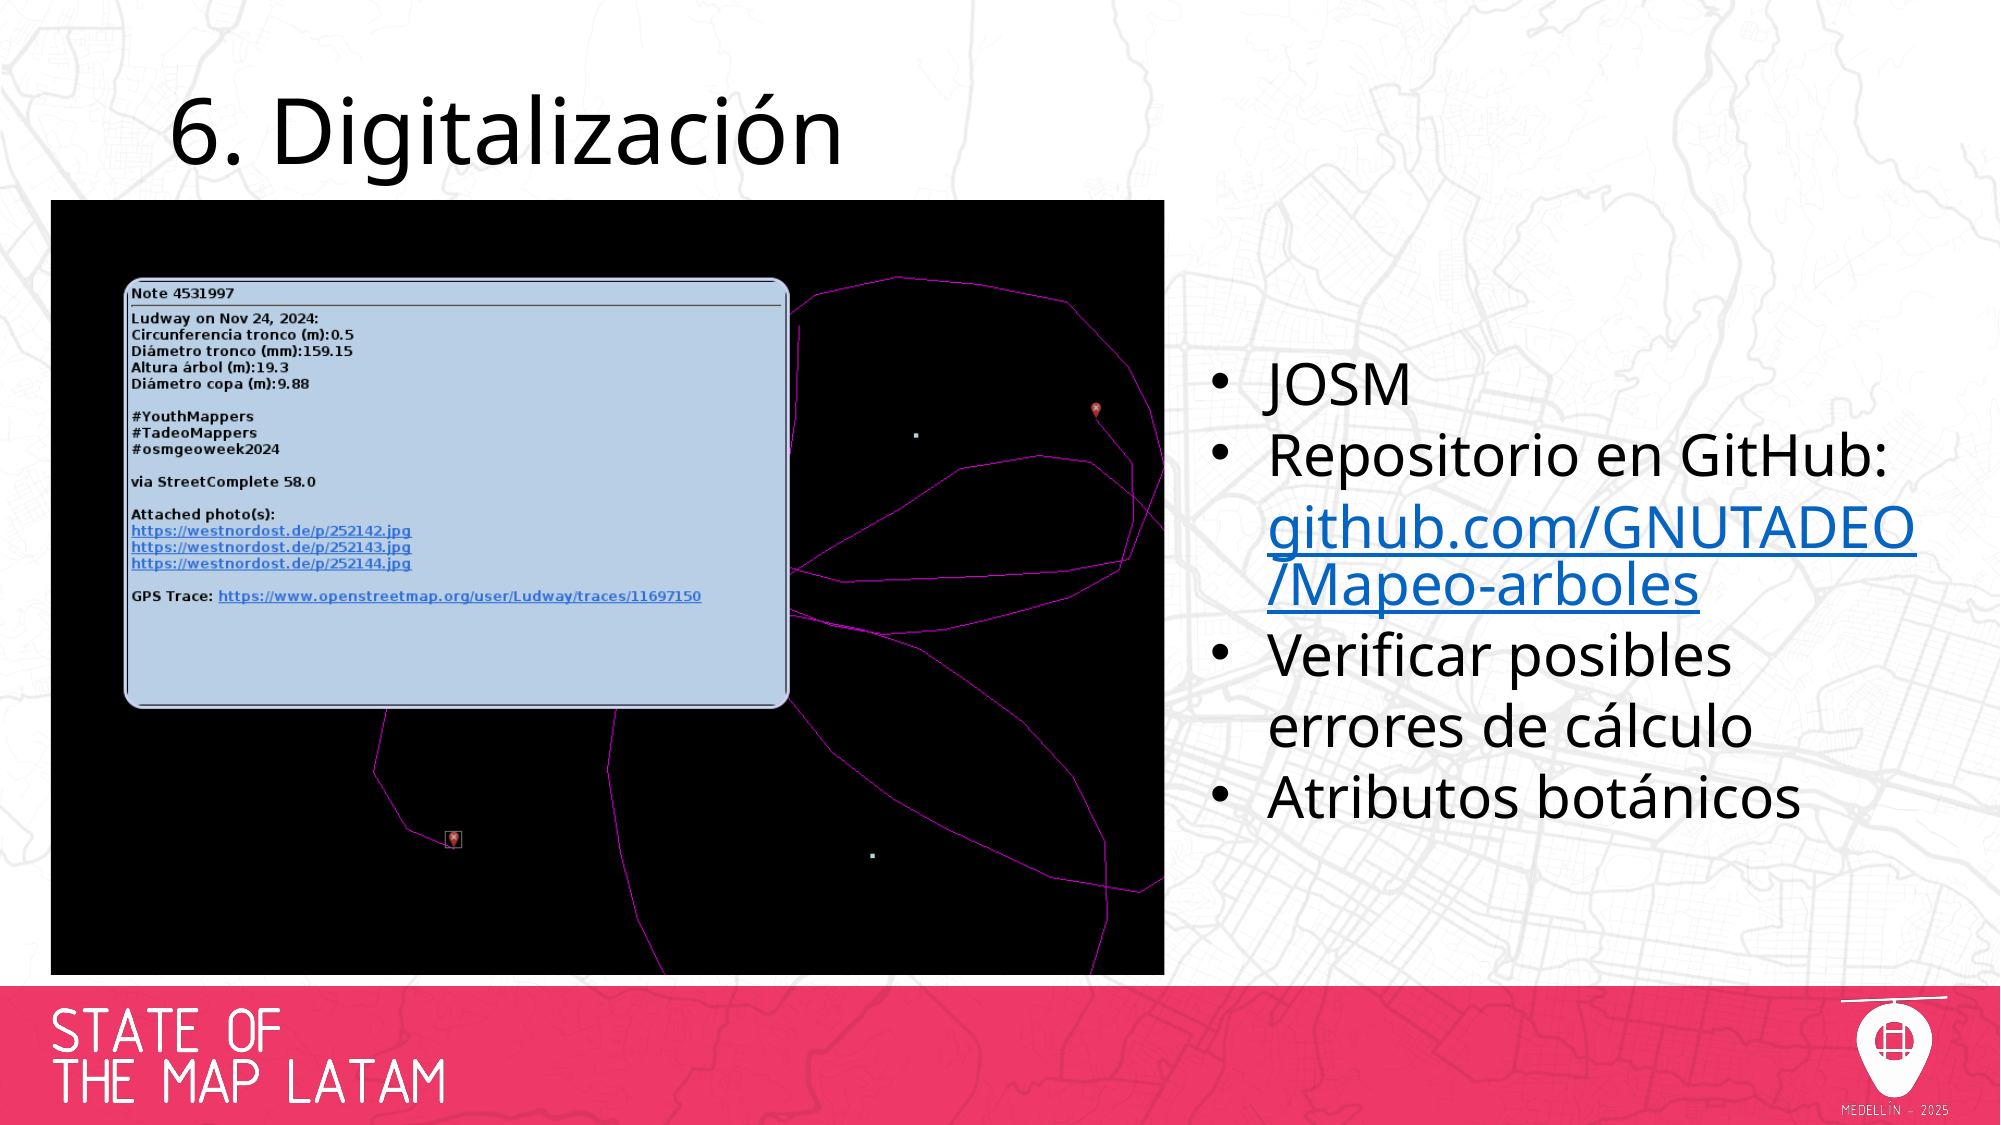

# 6. Digitalización
JOSM
Repositorio en GitHub: github.com/GNUTADEO/Mapeo-arboles
Verificar posibles errores de cálculo
Atributos botánicos